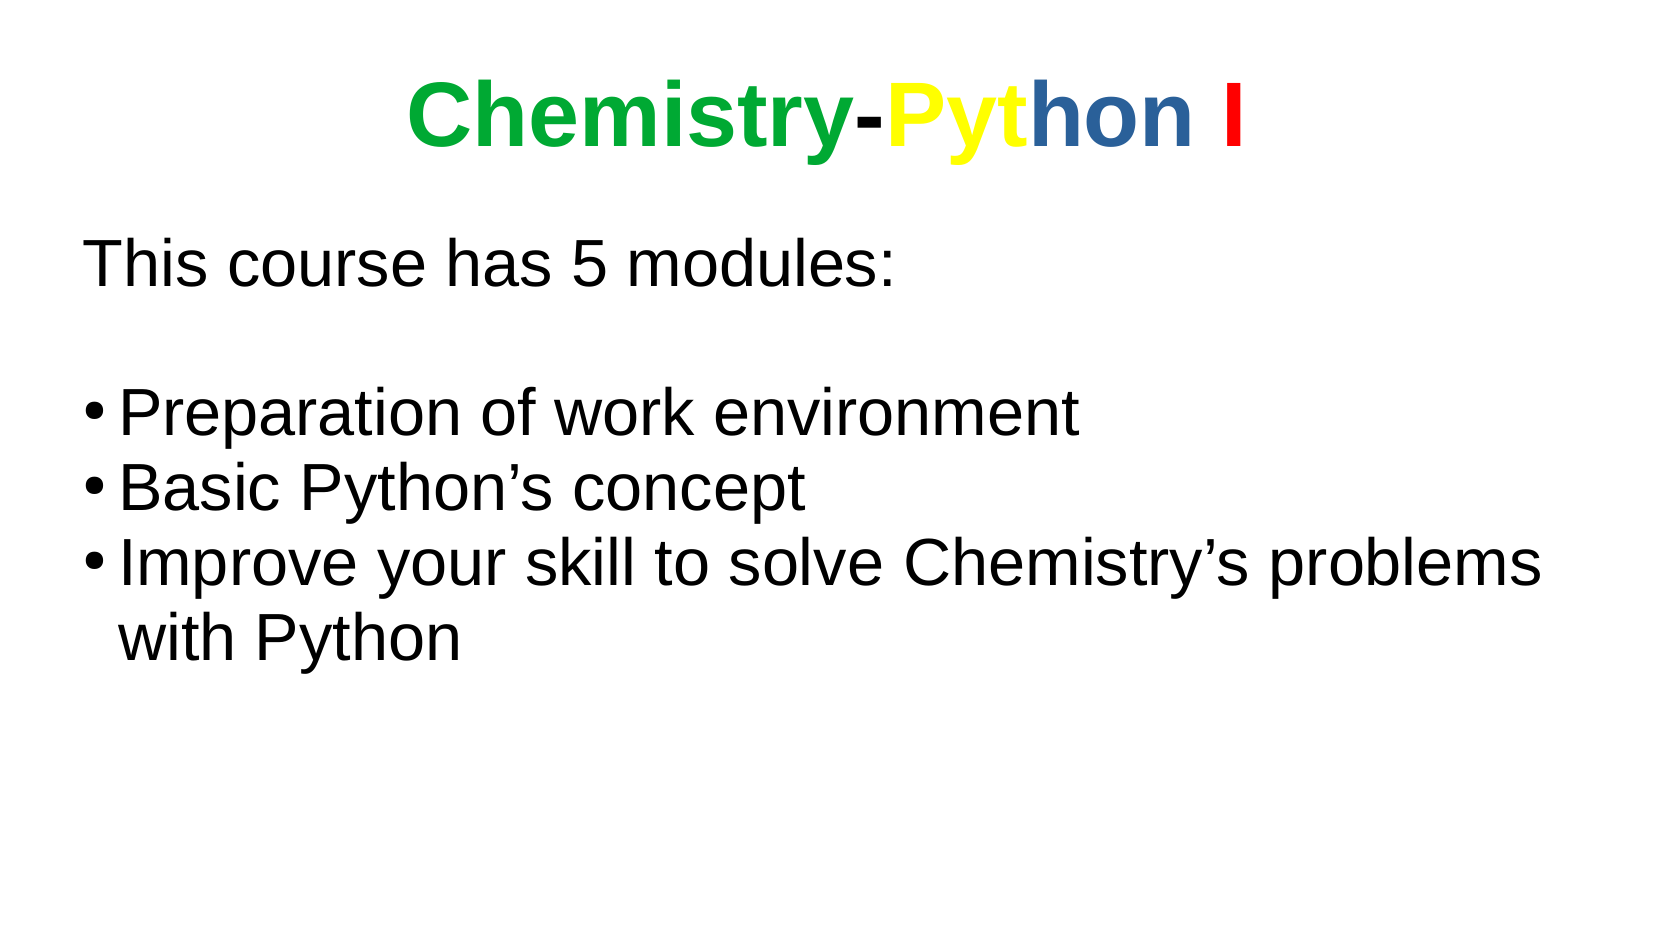

# Chemistry-Python I
This course has 5 modules:
Preparation of work environment
Basic Python’s concept
Improve your skill to solve Chemistry’s problems with Python